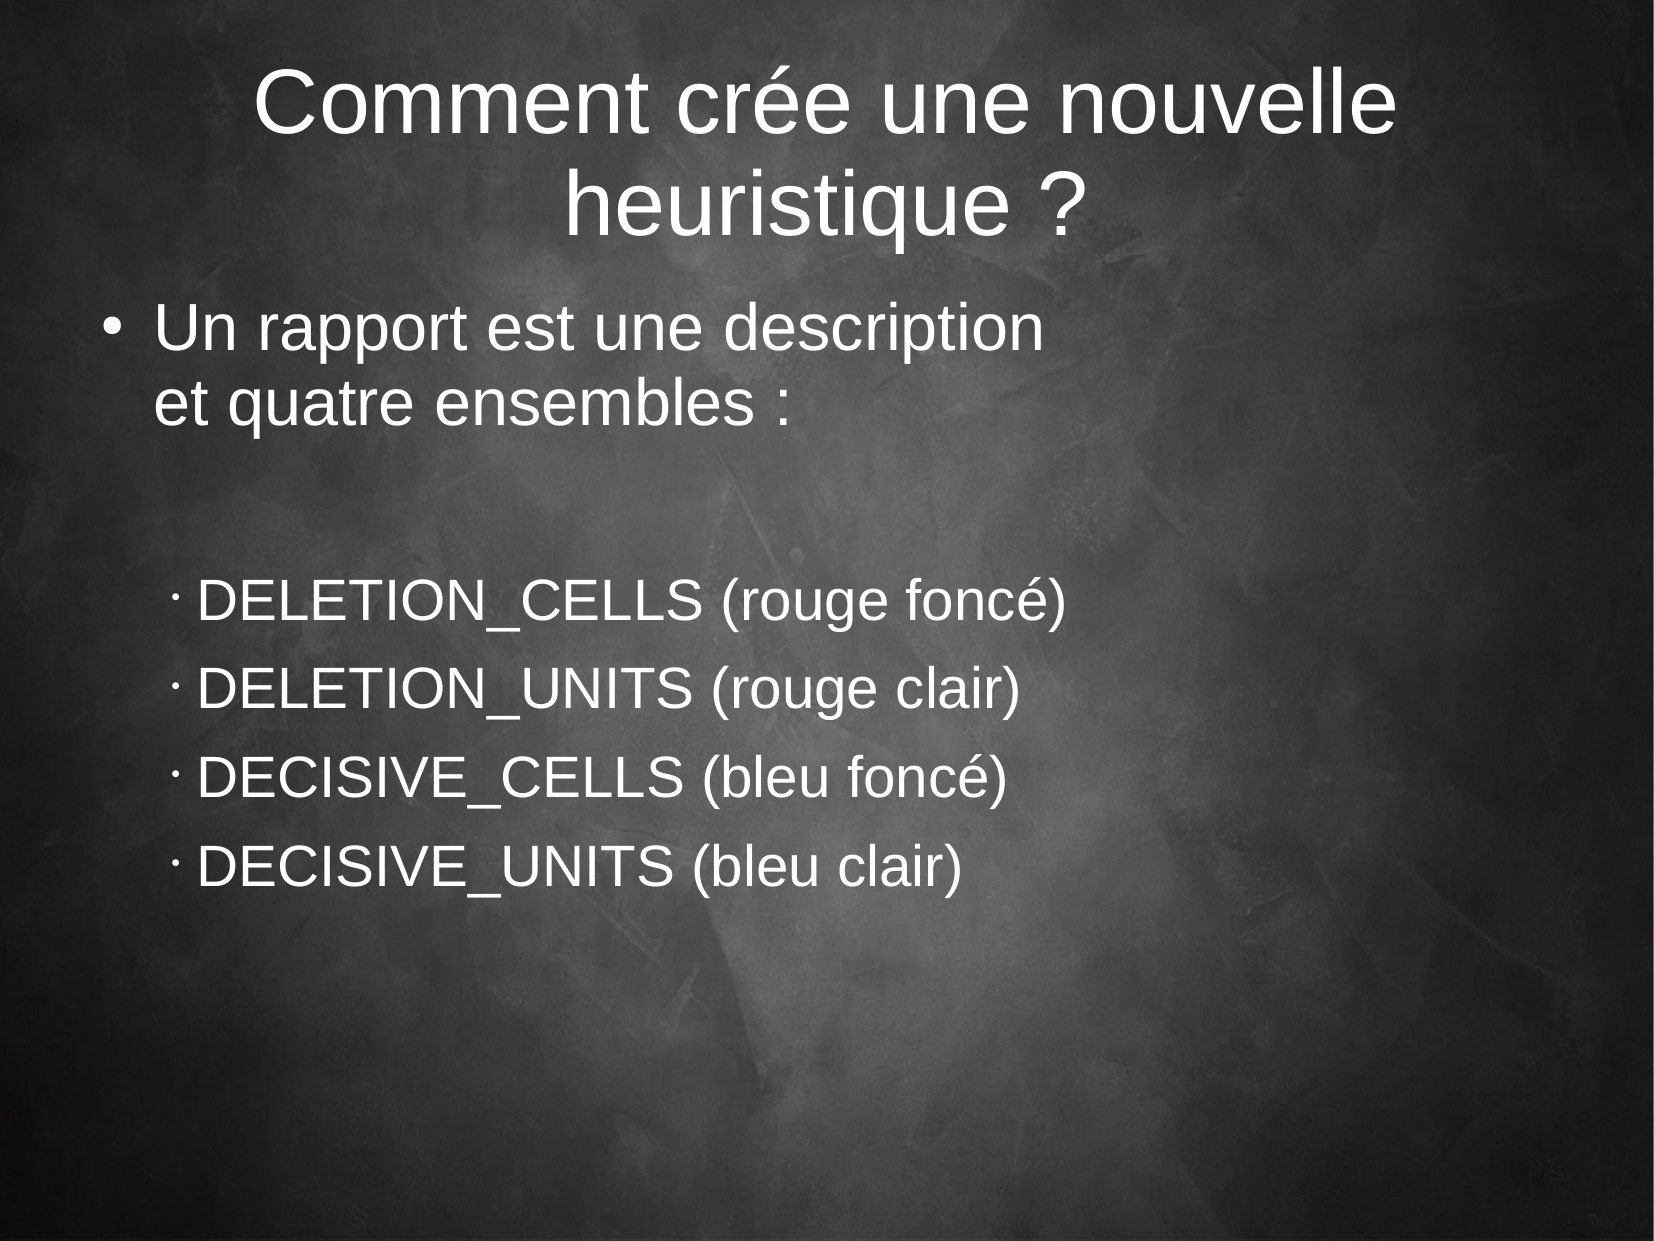

# Comment crée une nouvelle heuristique ?
Un rapport est une description 							et quatre ensembles :
 DELETION_CELLS (rouge foncé)
 DELETION_UNITS (rouge clair)
 DECISIVE_CELLS (bleu foncé)
 DECISIVE_UNITS (bleu clair)